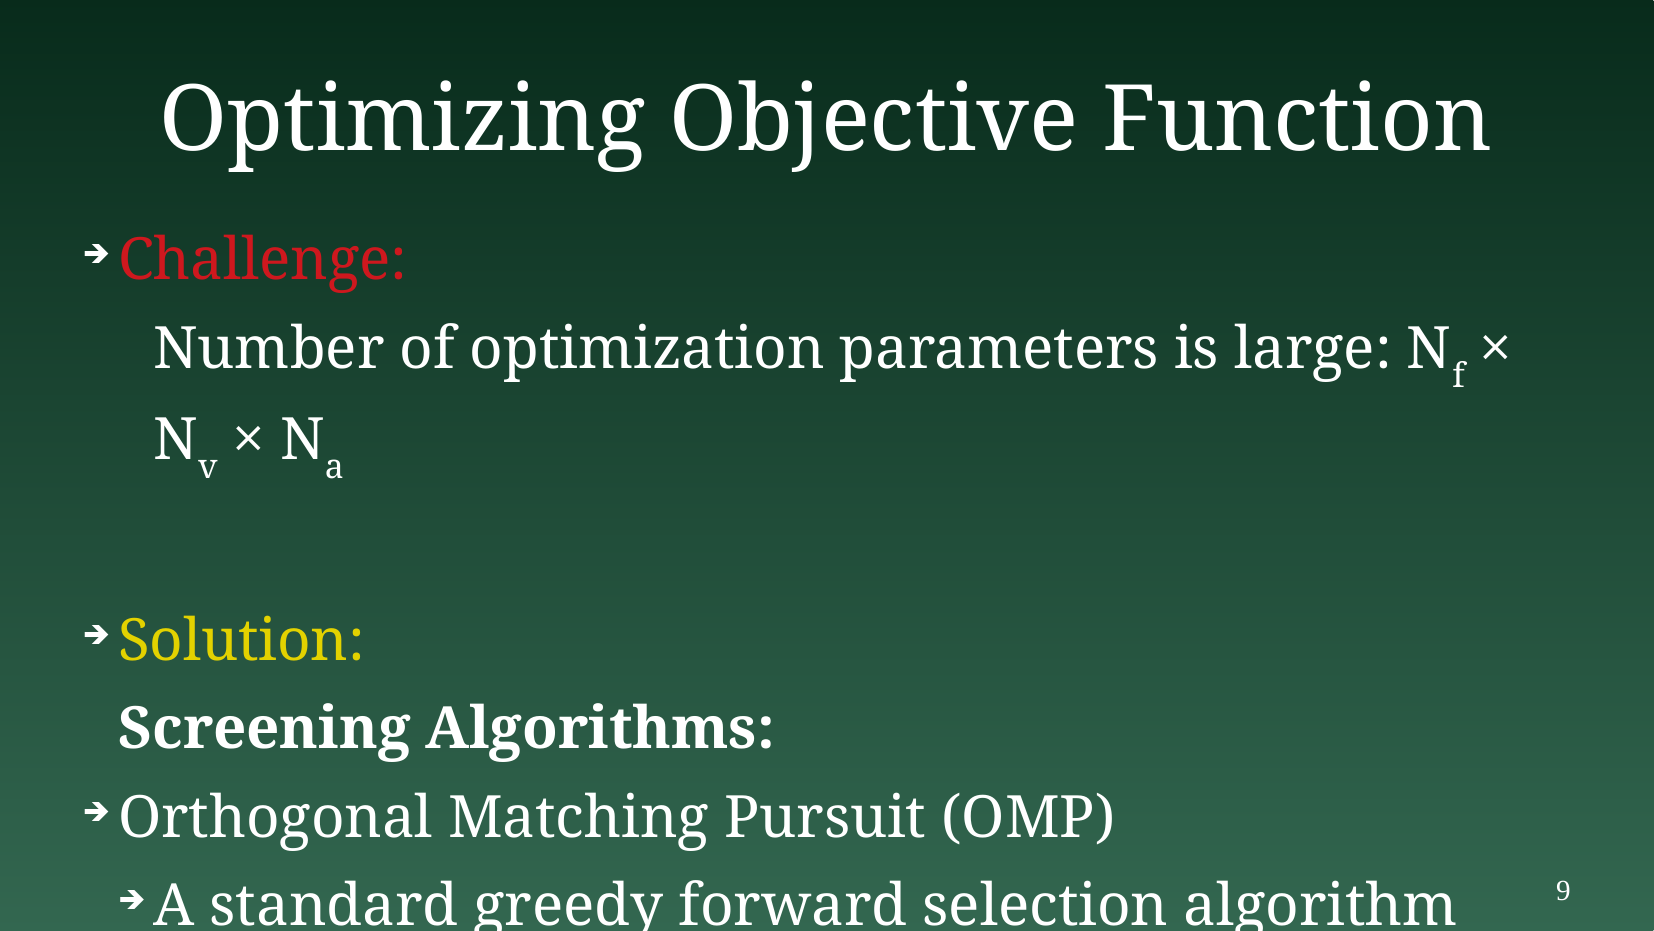

# Optimizing Objective Function
Challenge:
Number of optimization parameters is large: Nf × Nv × Na
Solution:
Screening Algorithms:
Orthogonal Matching Pursuit (OMP)
A standard greedy forward selection algorithm
Issue: it selects orthogonal or dissimilar orientations for the fascicles in an individual voxel!
9